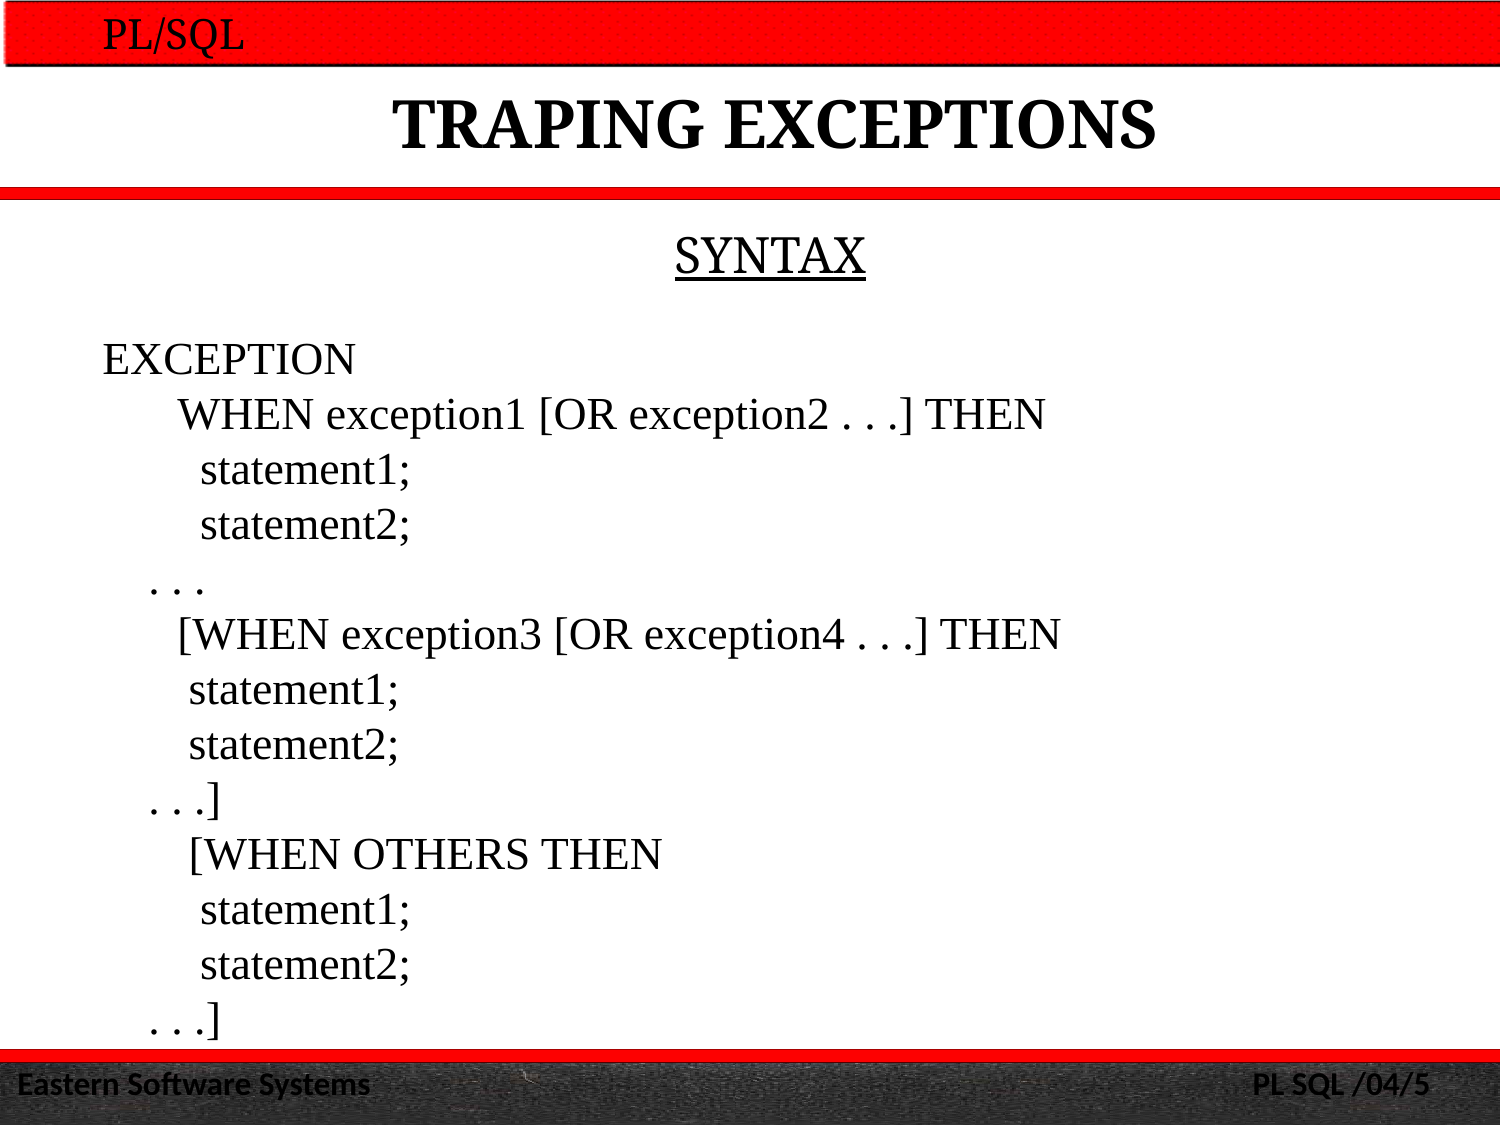

PL/SQL
 TRAPING EXCEPTIONS
SYNTAX
EXCEPTION
 	WHEN exception1 [OR exception2 . . .] THEN
 	 statement1;
 	 statement2;
 . . .
 	[WHEN exception3 [OR exception4 . . .] THEN
 	 statement1;
 	 statement2;
 . . .]
 	 [WHEN OTHERS THEN
 	 statement1;
 	 statement2;
 . . .]
Eastern Software Systems
 PL SQL /04/5